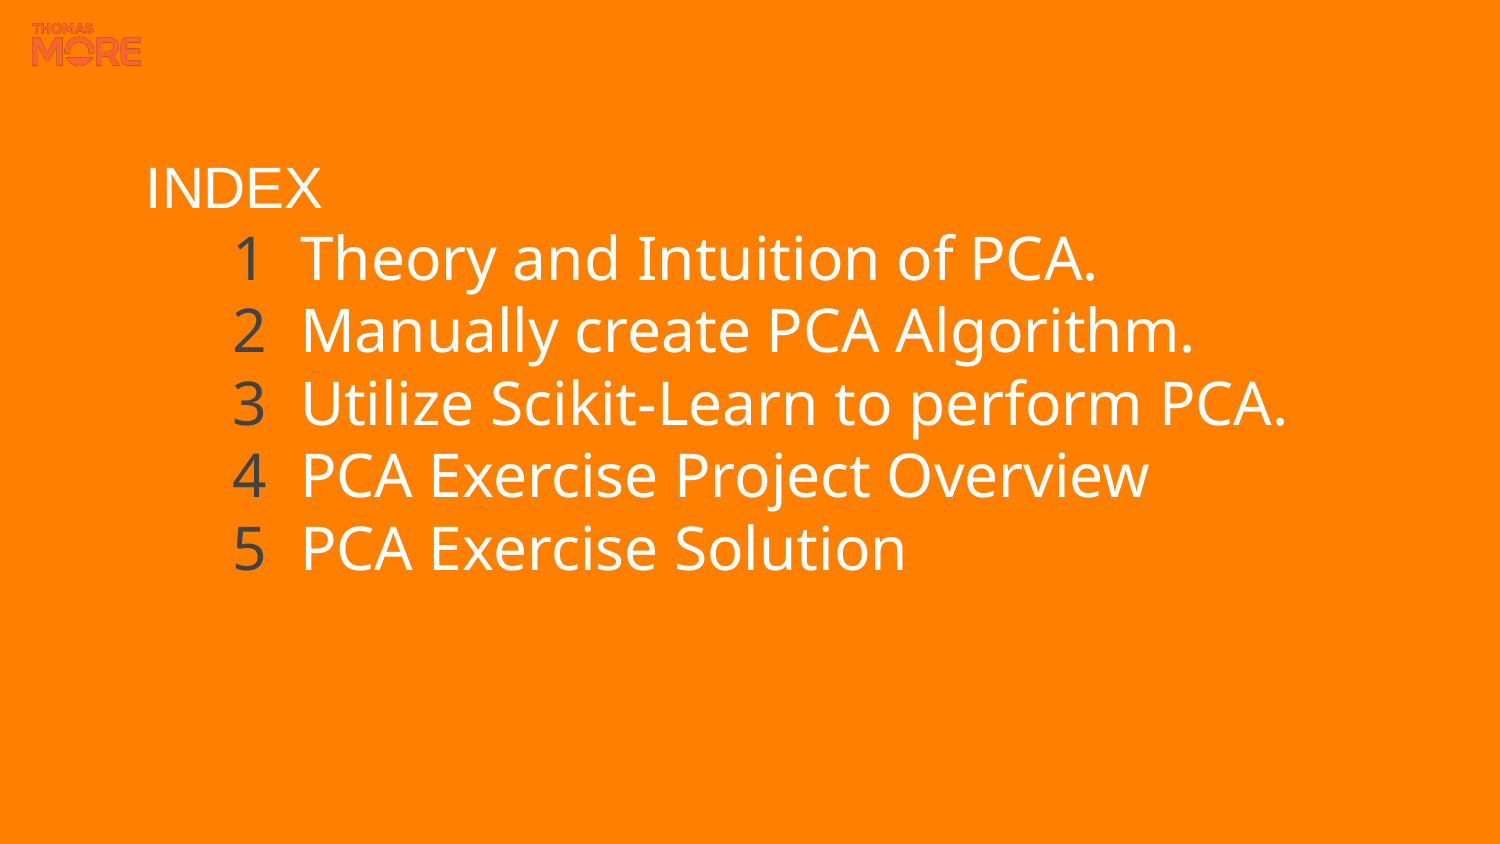

# INDEX
Theory and Intuition of PCA.
Manually create PCA Algorithm.
Utilize Scikit-Learn to perform PCA.
PCA Exercise Project Overview
PCA Exercise Solution